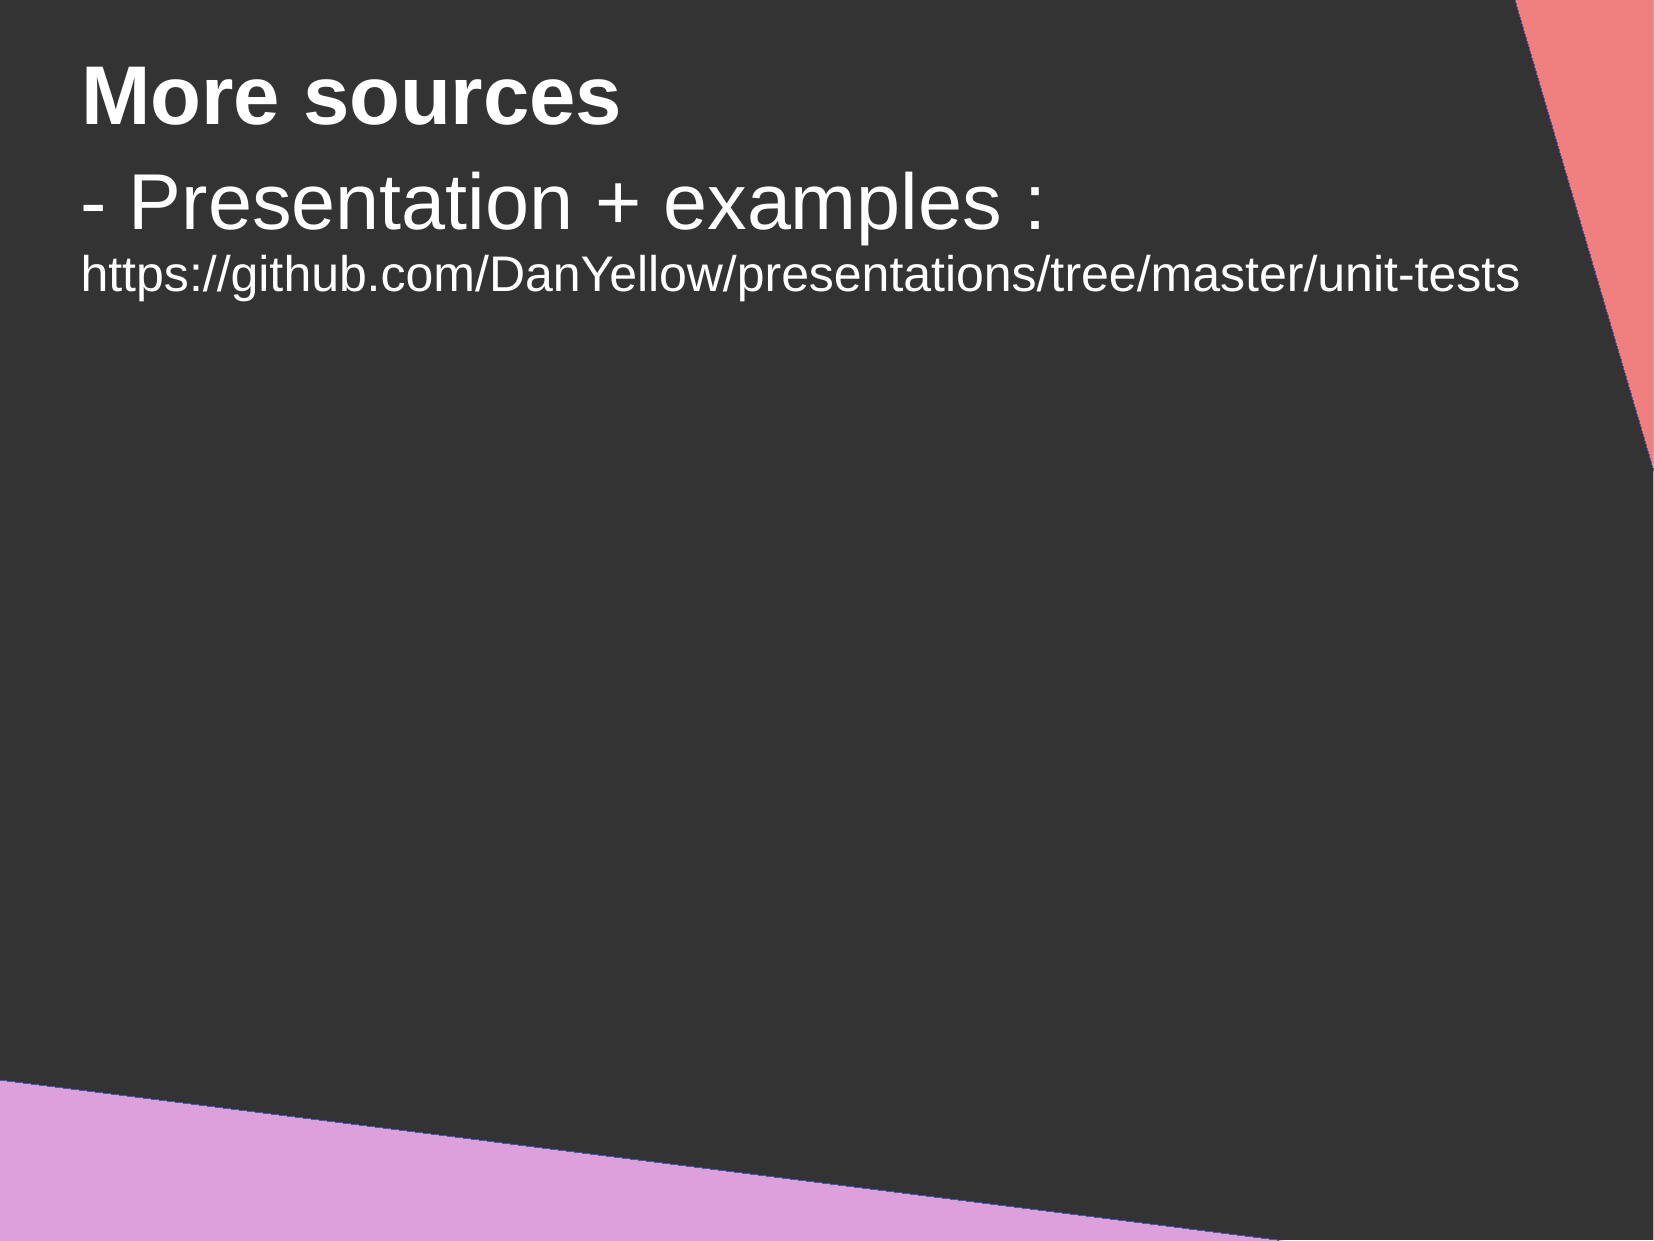

More sources
# - Presentation + examples : https://github.com/DanYellow/presentations/tree/master/unit-tests